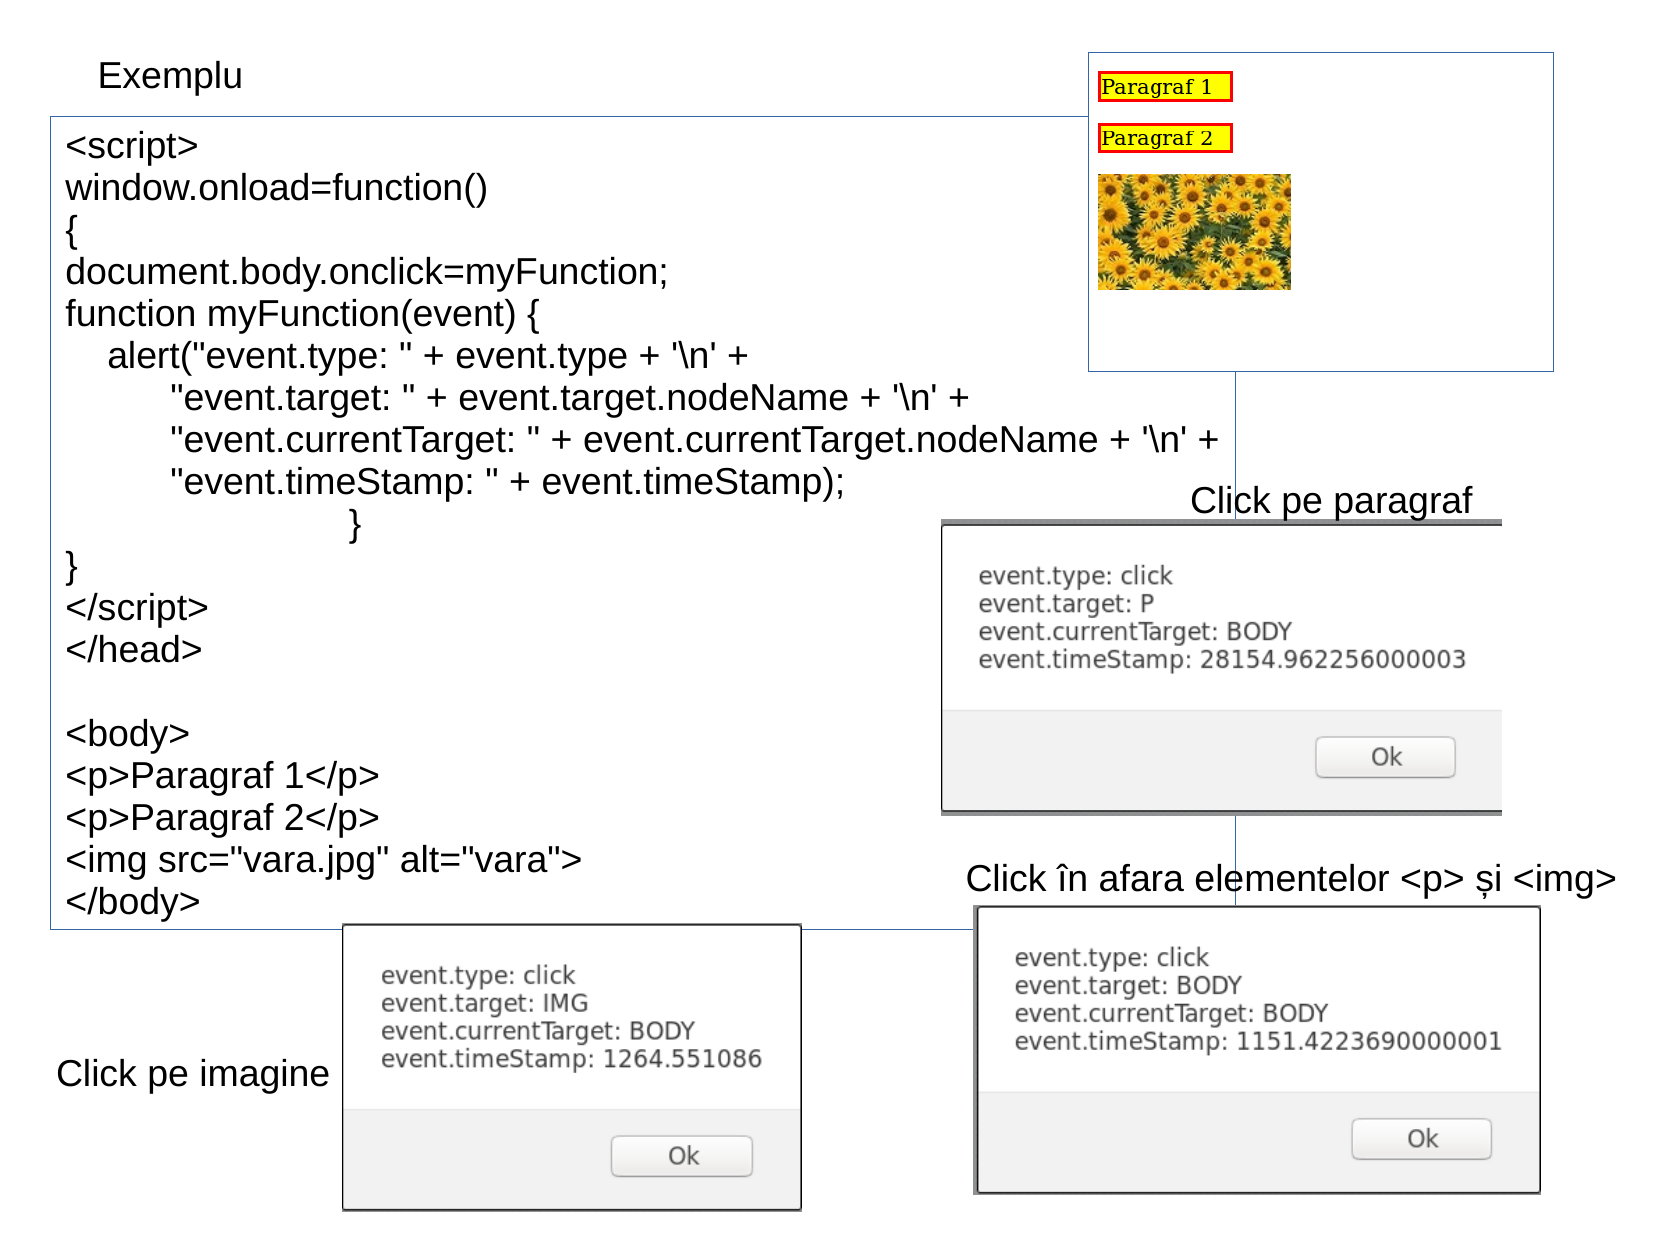

Exemplu
<script>
window.onload=function()
{
document.body.onclick=myFunction;
function myFunction(event) {
 alert("event.type: " + event.type + '\n' +
 "event.target: " + event.target.nodeName + '\n' +
 "event.currentTarget: " + event.currentTarget.nodeName + '\n' +
 "event.timeStamp: " + event.timeStamp);
 }
}
</script>
</head>
<body>
<p>Paragraf 1</p>
<p>Paragraf 2</p>
<img src="vara.jpg" alt="vara">
</body>
Click pe paragraf
Click în afara elementelor <p> și <img>
Click pe imagine